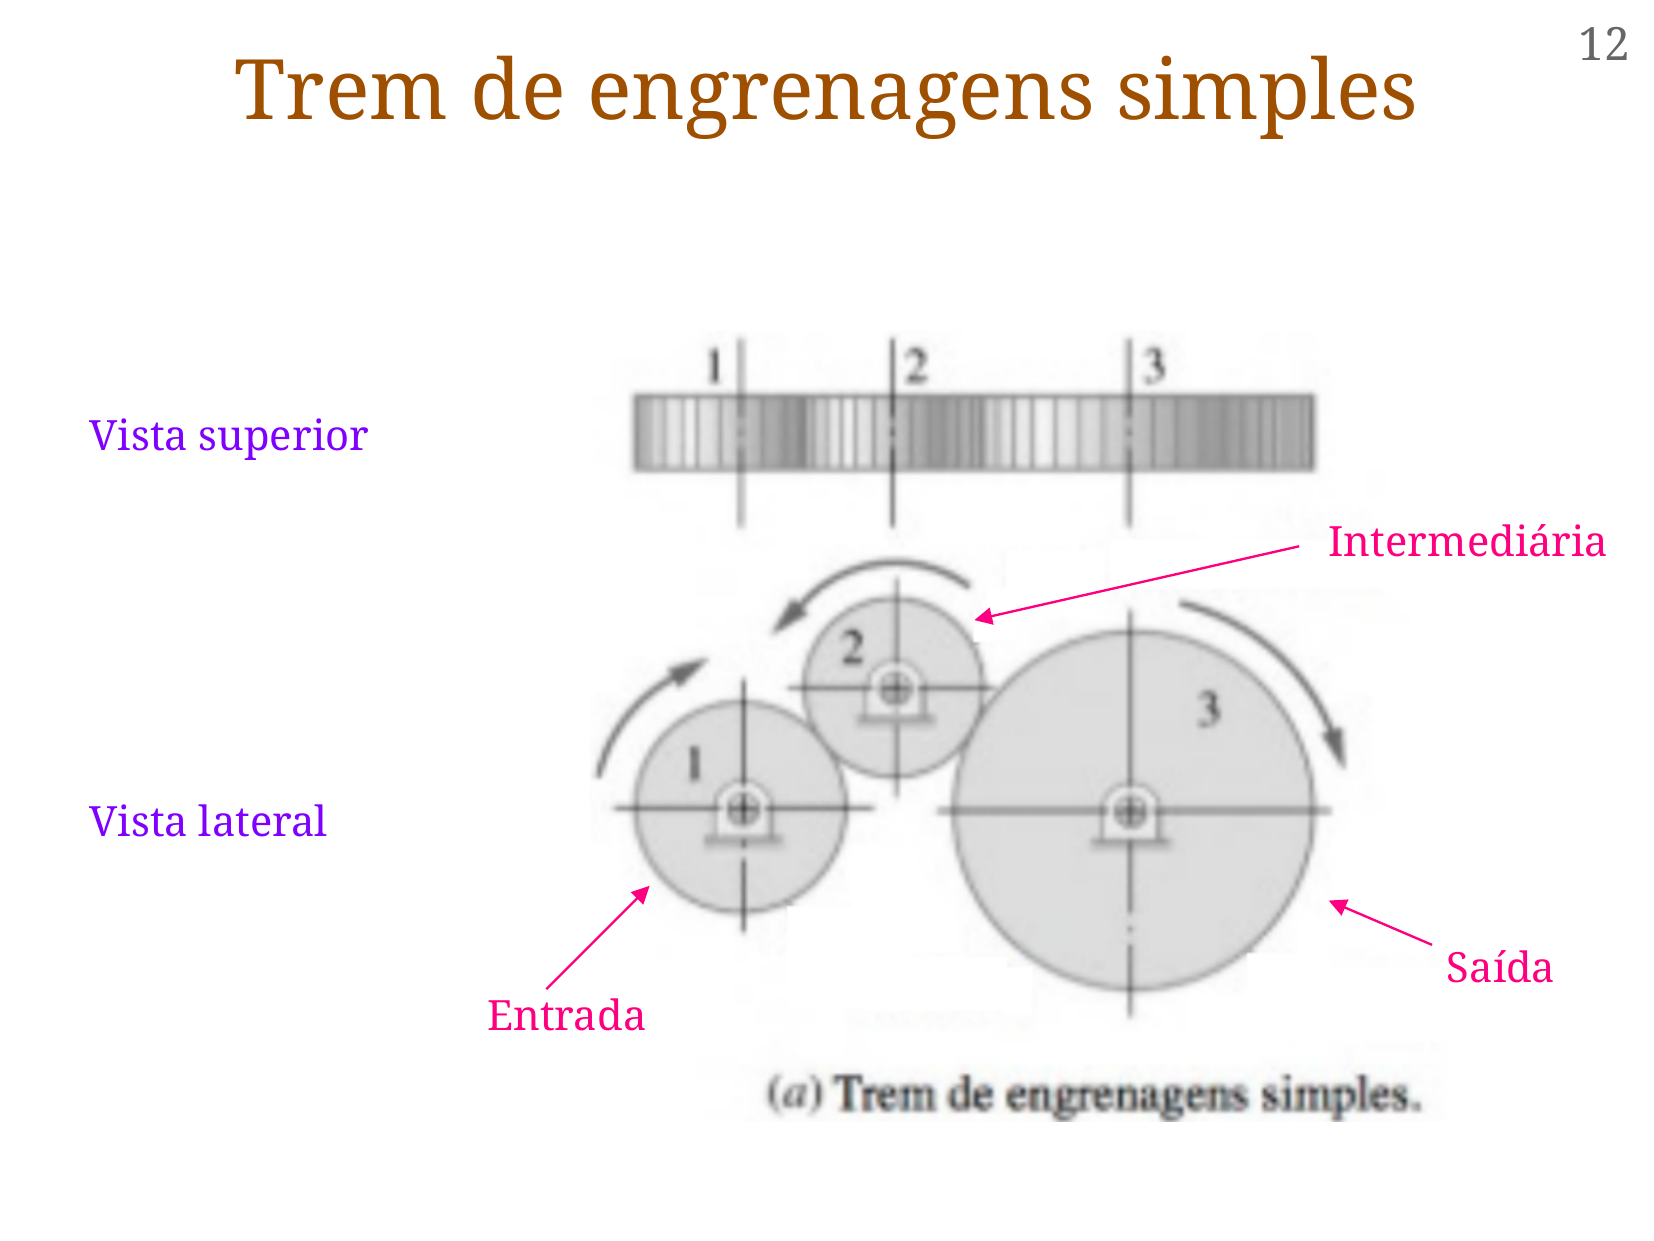

12
# Trem de engrenagens simples
Vista superior
Intermediária
Vista lateral
Saída
Entrada